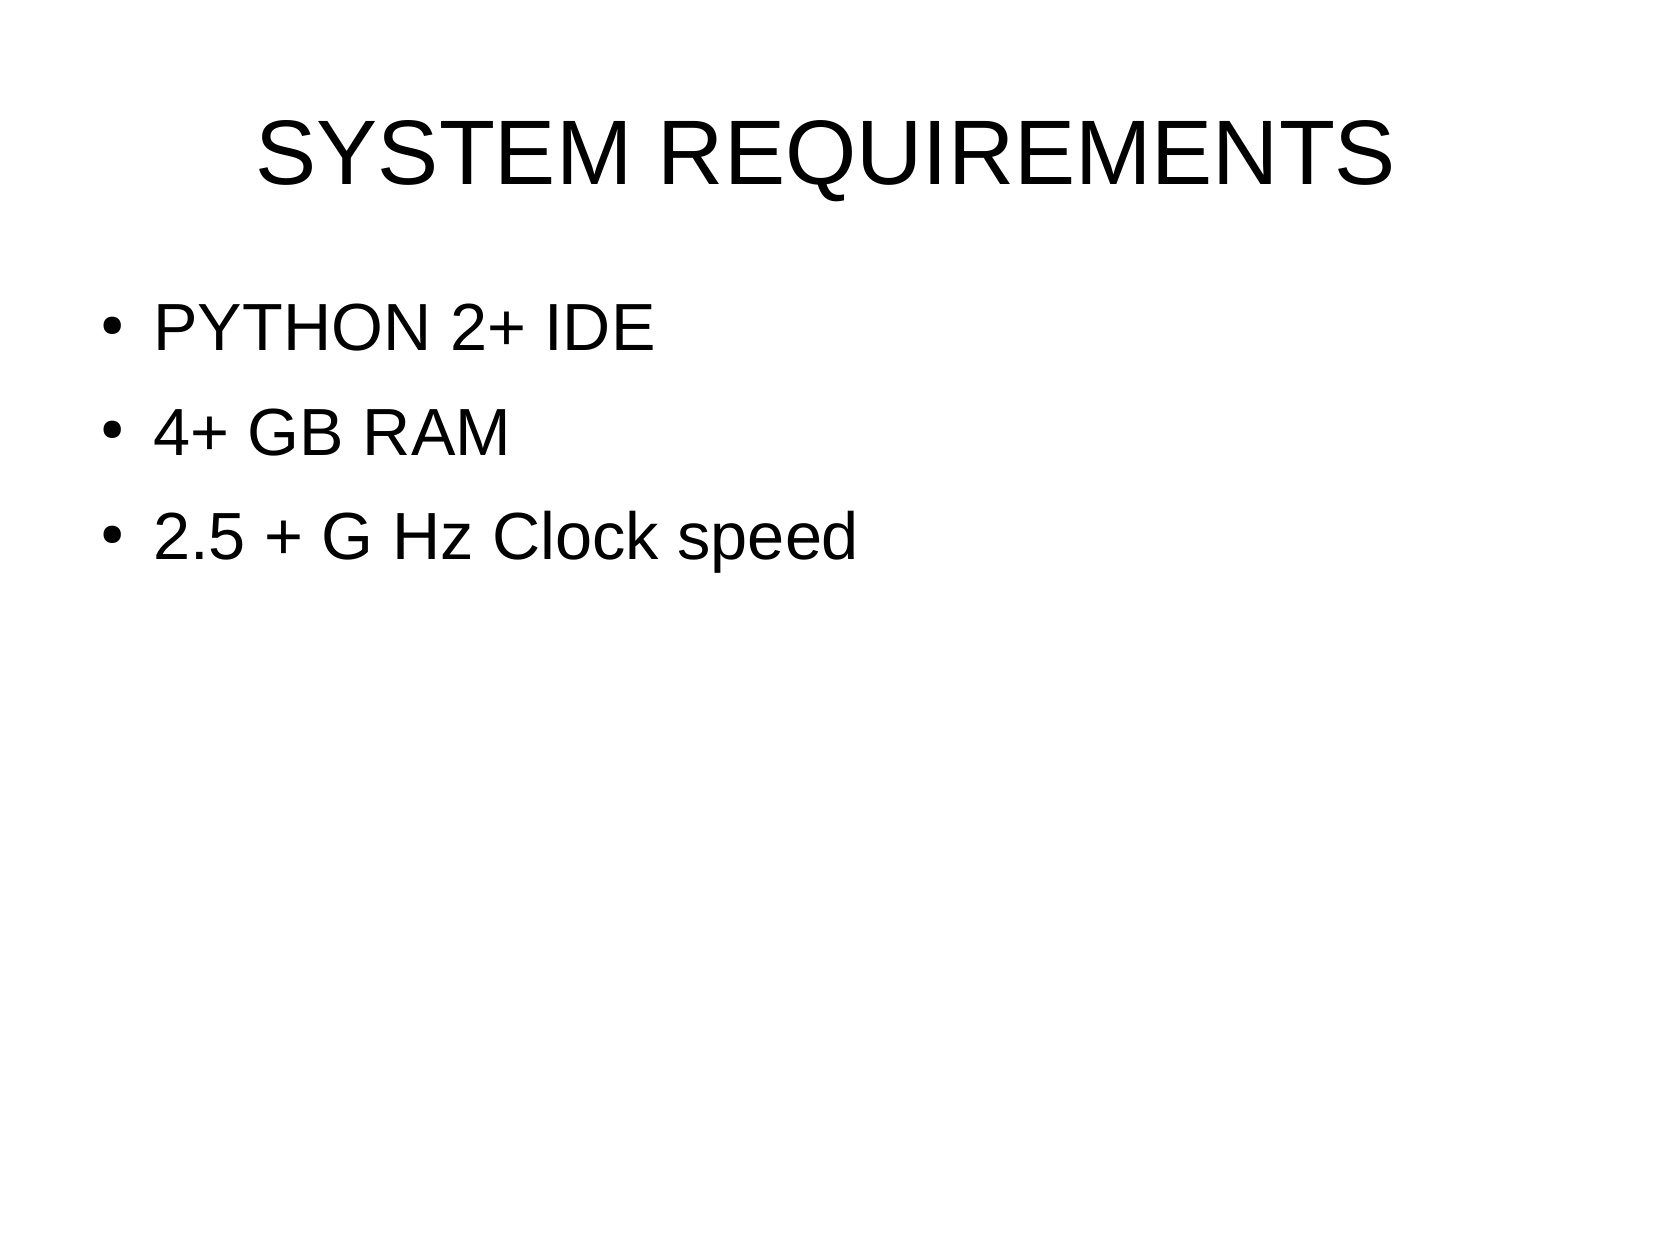

# SYSTEM REQUIREMENTS
PYTHON 2+ IDE
4+ GB RAM
2.5 + G Hz Clock speed